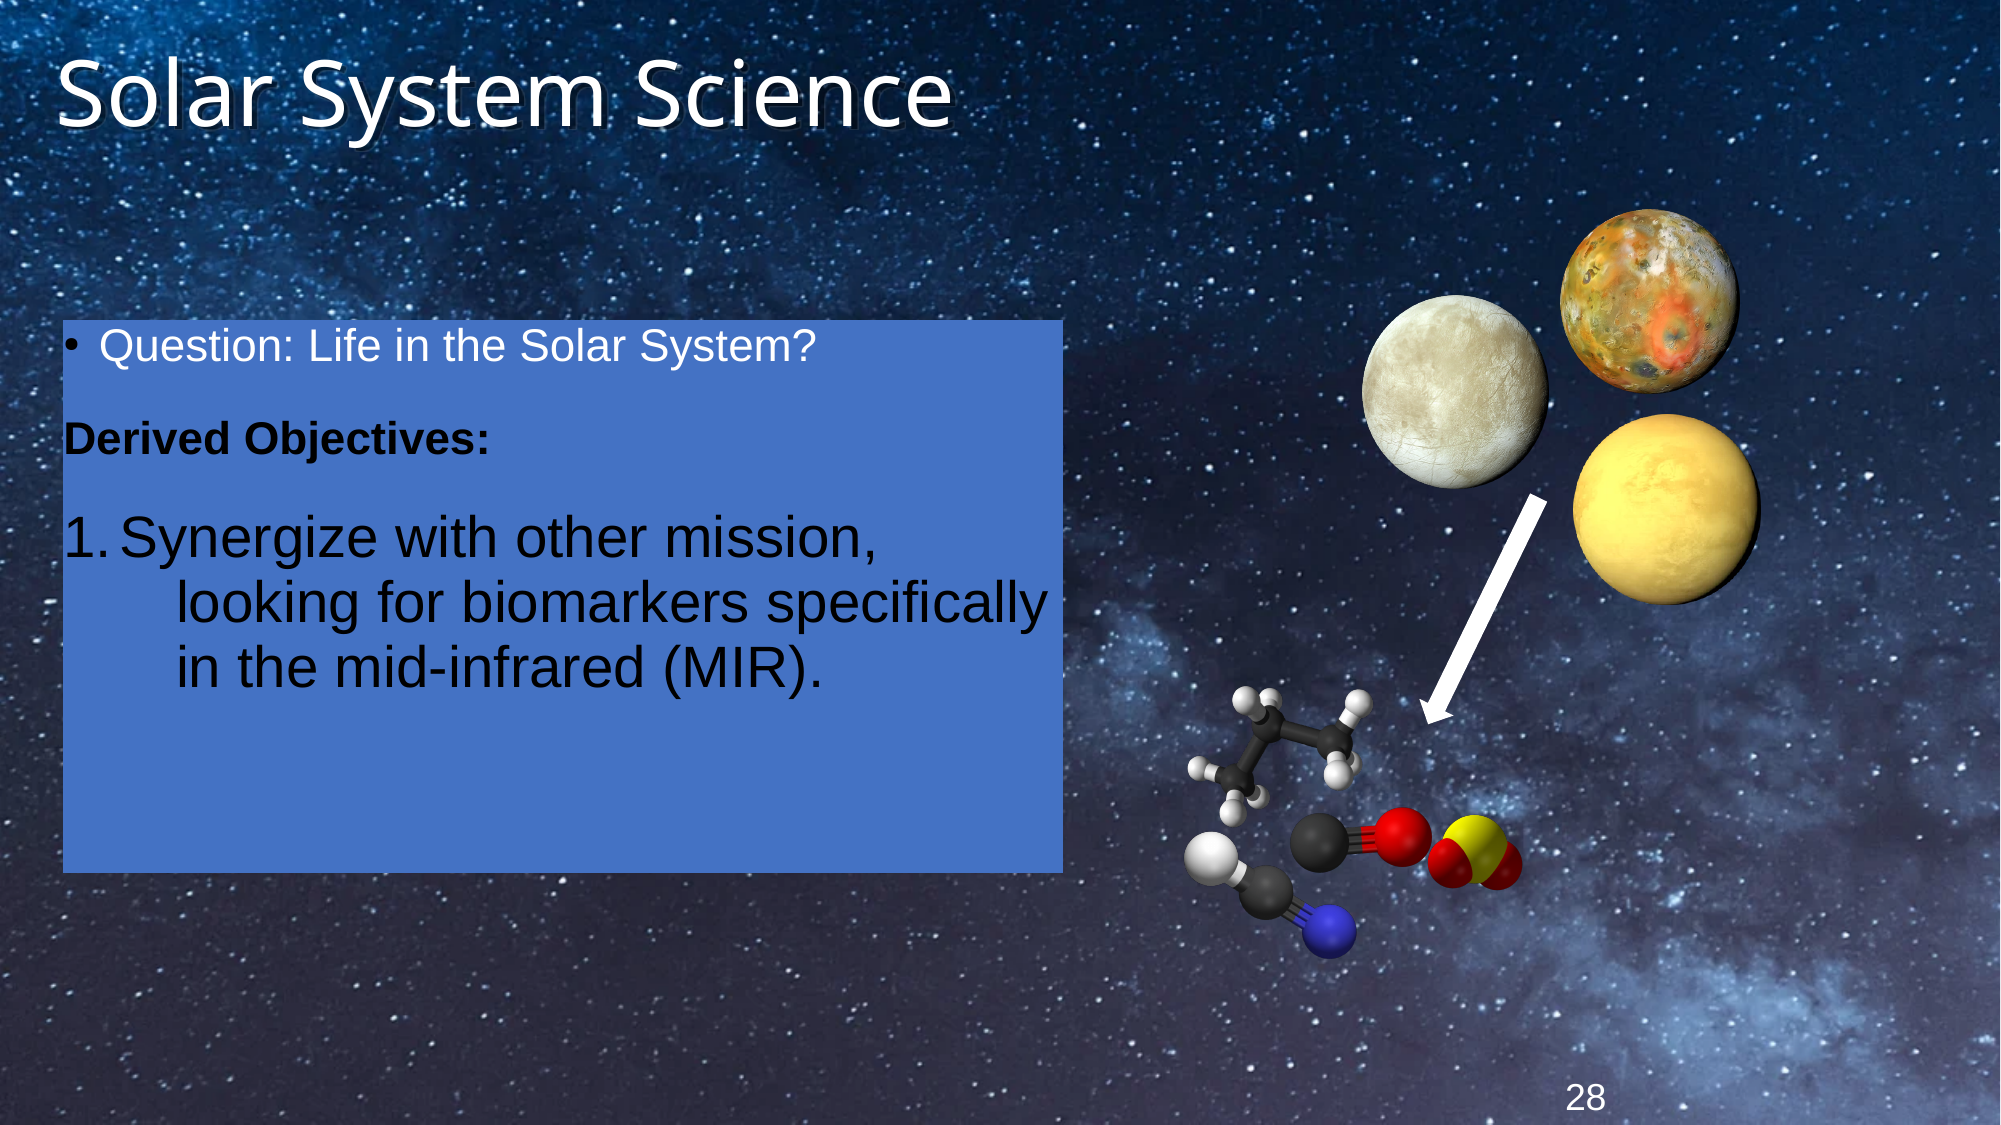

# Solar System Science
| Question: Life in the Solar System? |
| --- |
| Derived Objectives: |
| Synergize with other mission, looking for biomarkers specifically in the mid-infrared (MIR). |
28